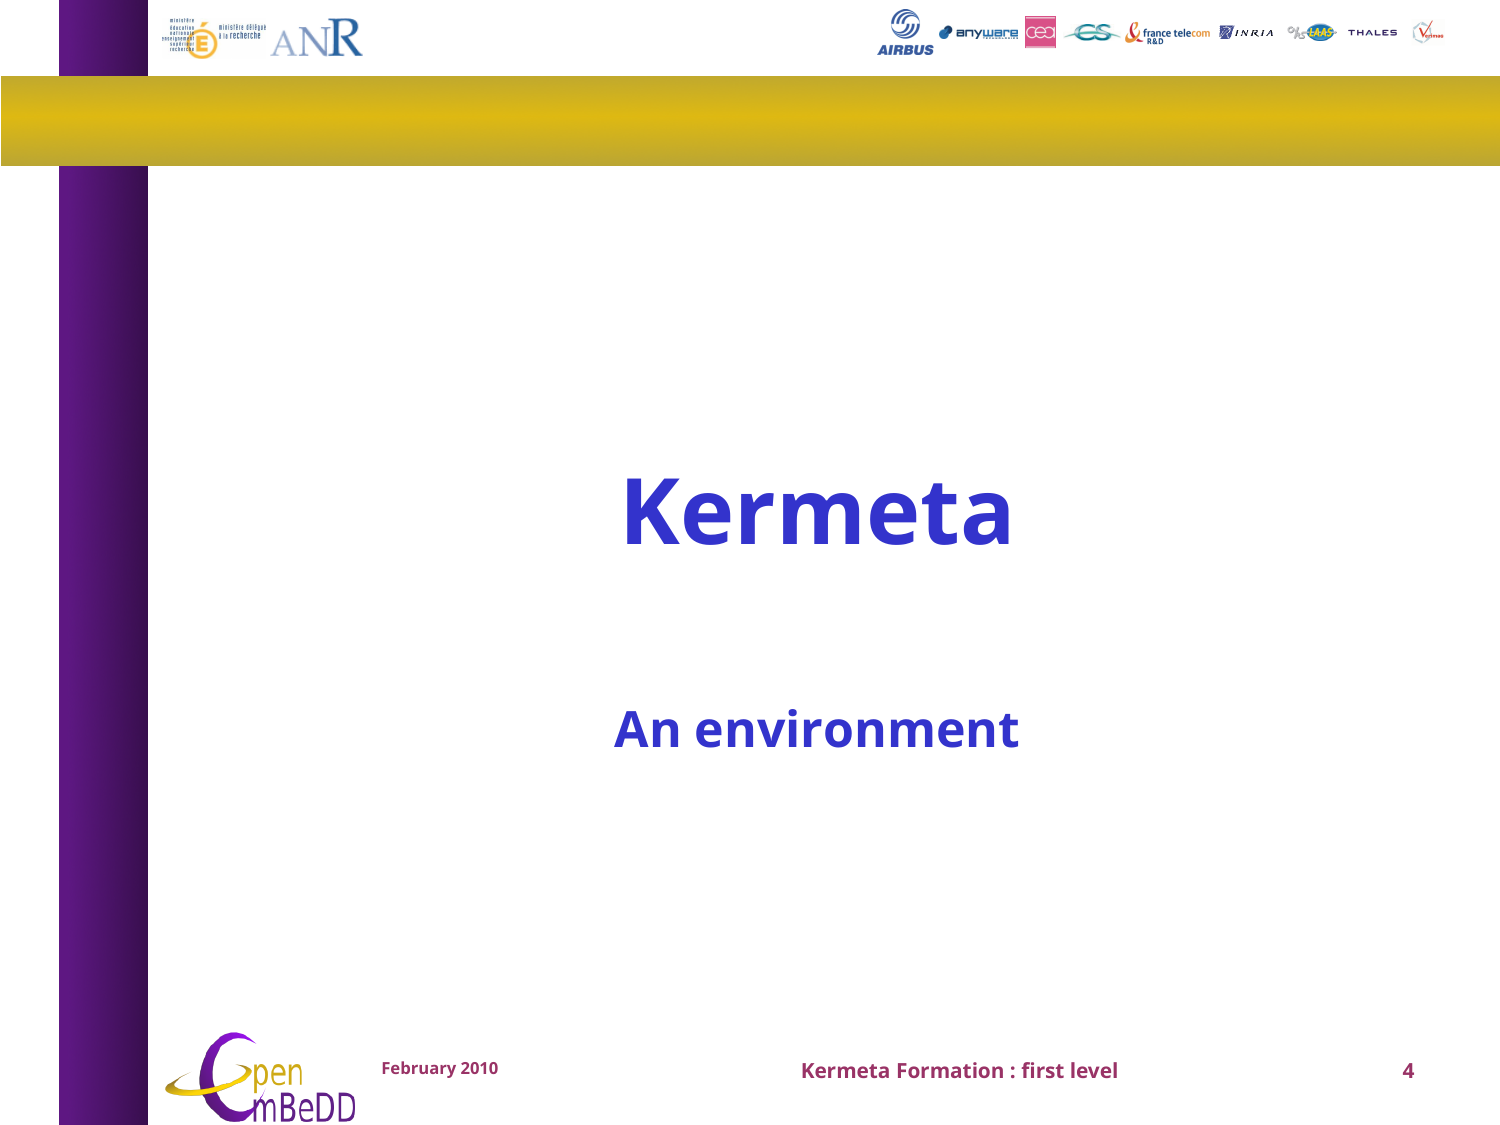

#
Kermeta
An environment
Kermeta Formation : first level
February 2010
3